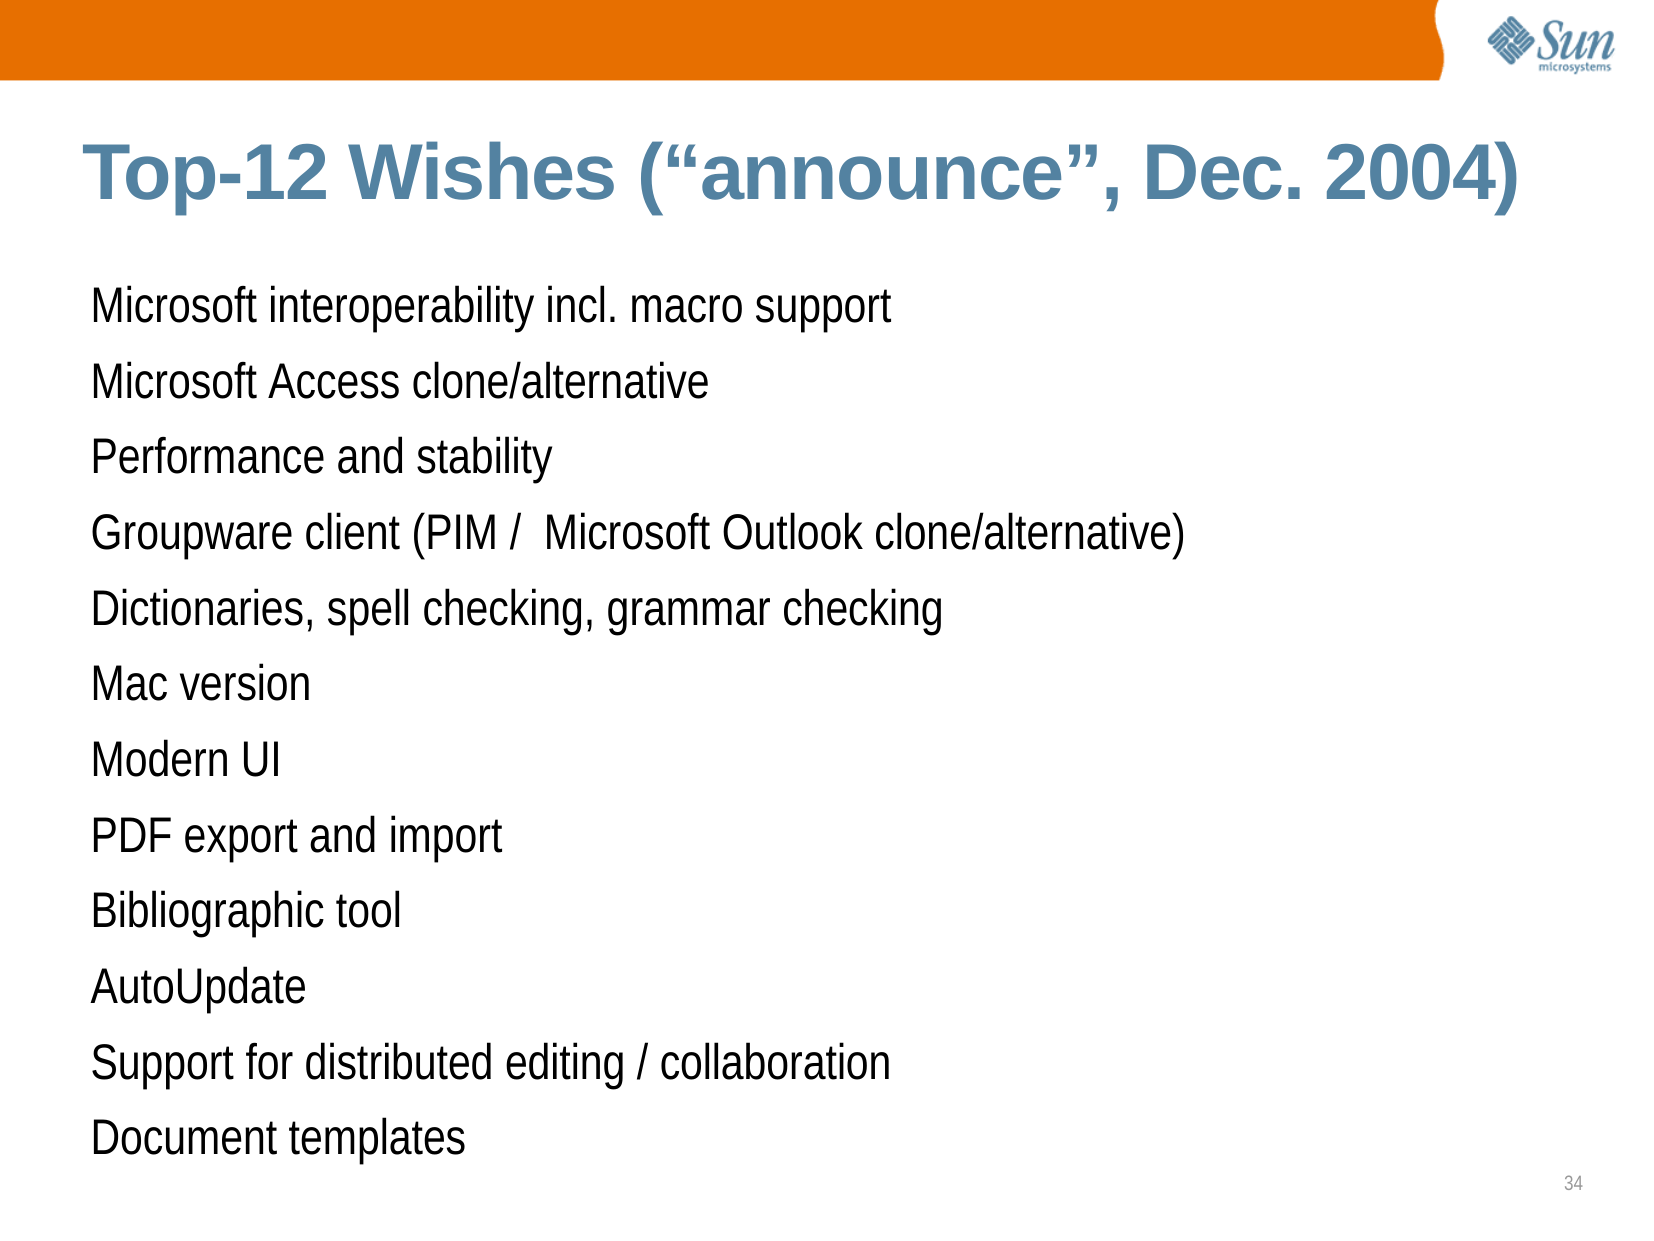

# Top-12 Wishes (“announce”, Dec. 2004)
Microsoft interoperability incl. macro support
Microsoft Access clone/alternative
Performance and stability
Groupware client (PIM / Microsoft Outlook clone/alternative)
Dictionaries, spell checking, grammar checking
Mac version
Modern UI
PDF export and import
Bibliographic tool
AutoUpdate
Support for distributed editing / collaboration
Document templates